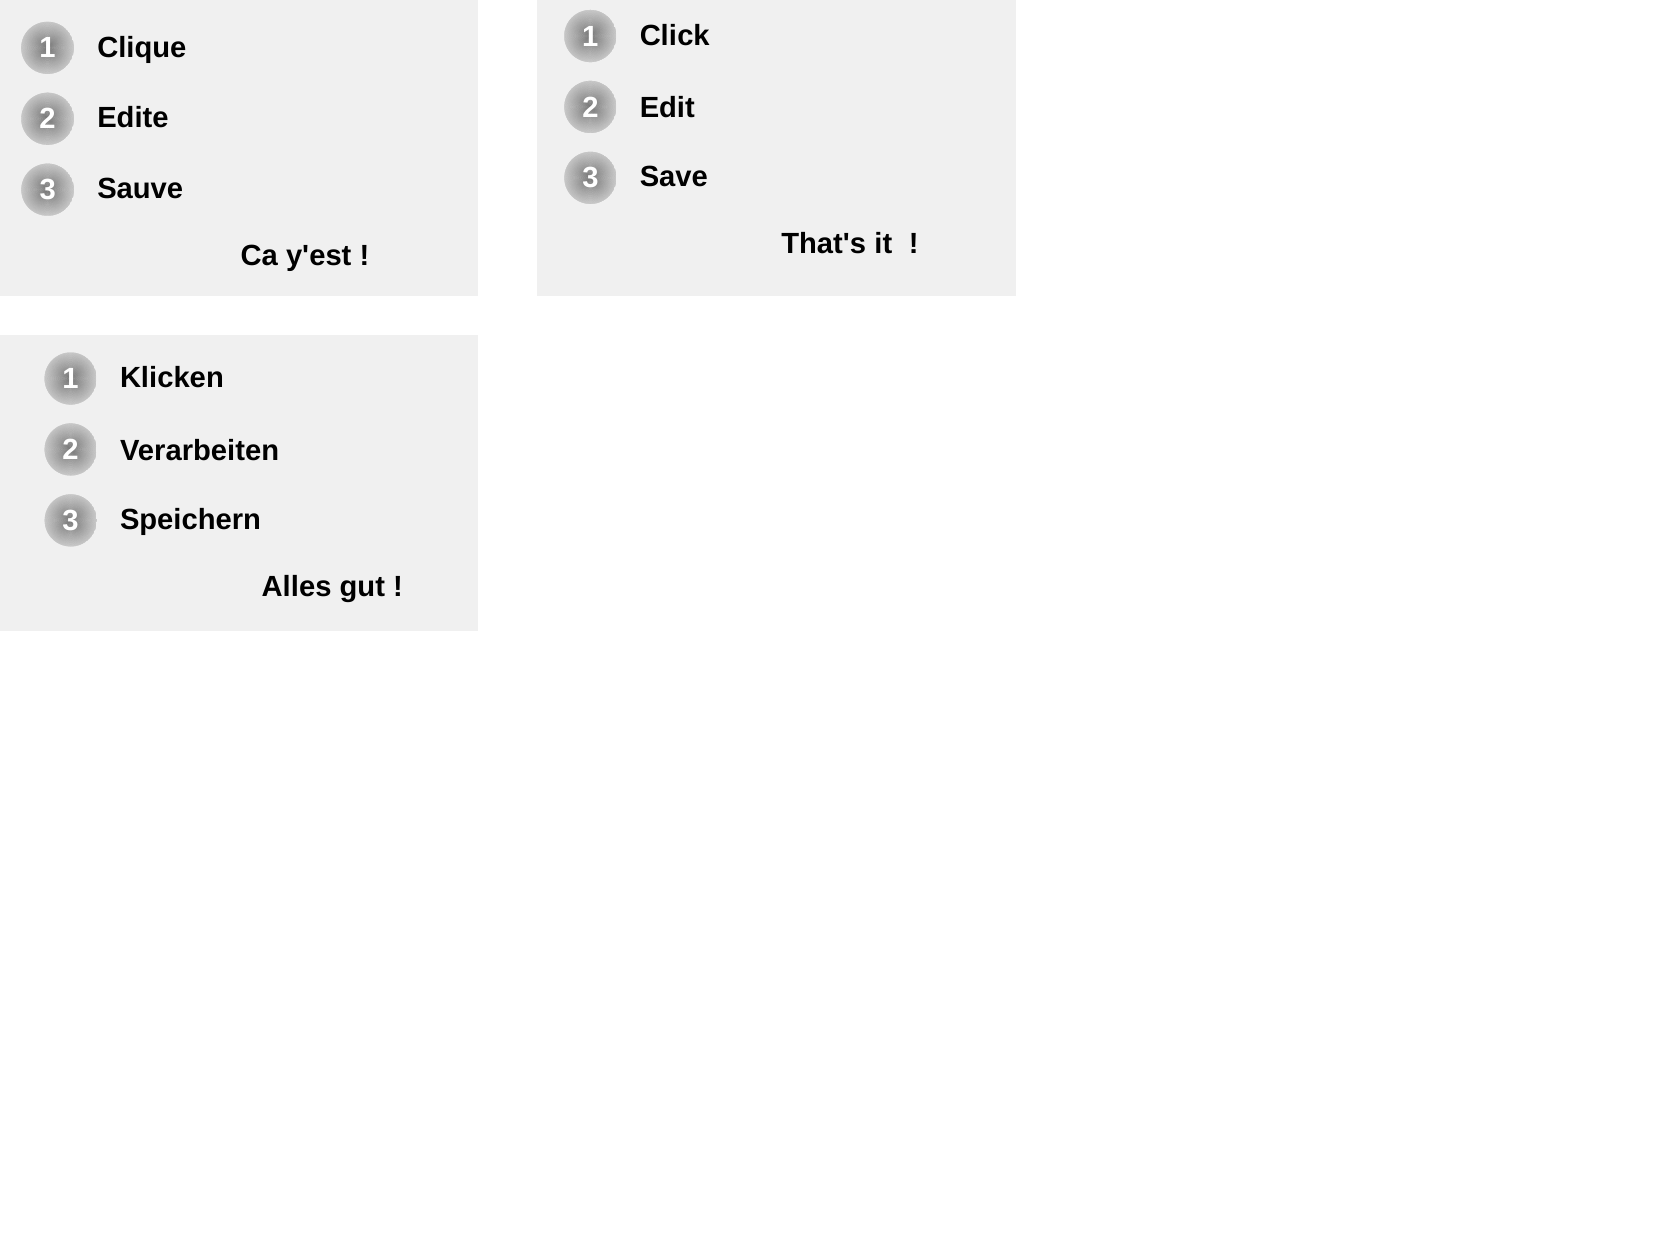

1
Click
1
Clique
Edit
2
2
Edite
3
Save
3
Sauve
That's it !
Ca y'est !
1
Klicken
Verarbeiten
2
3
Speichern
Alles gut !